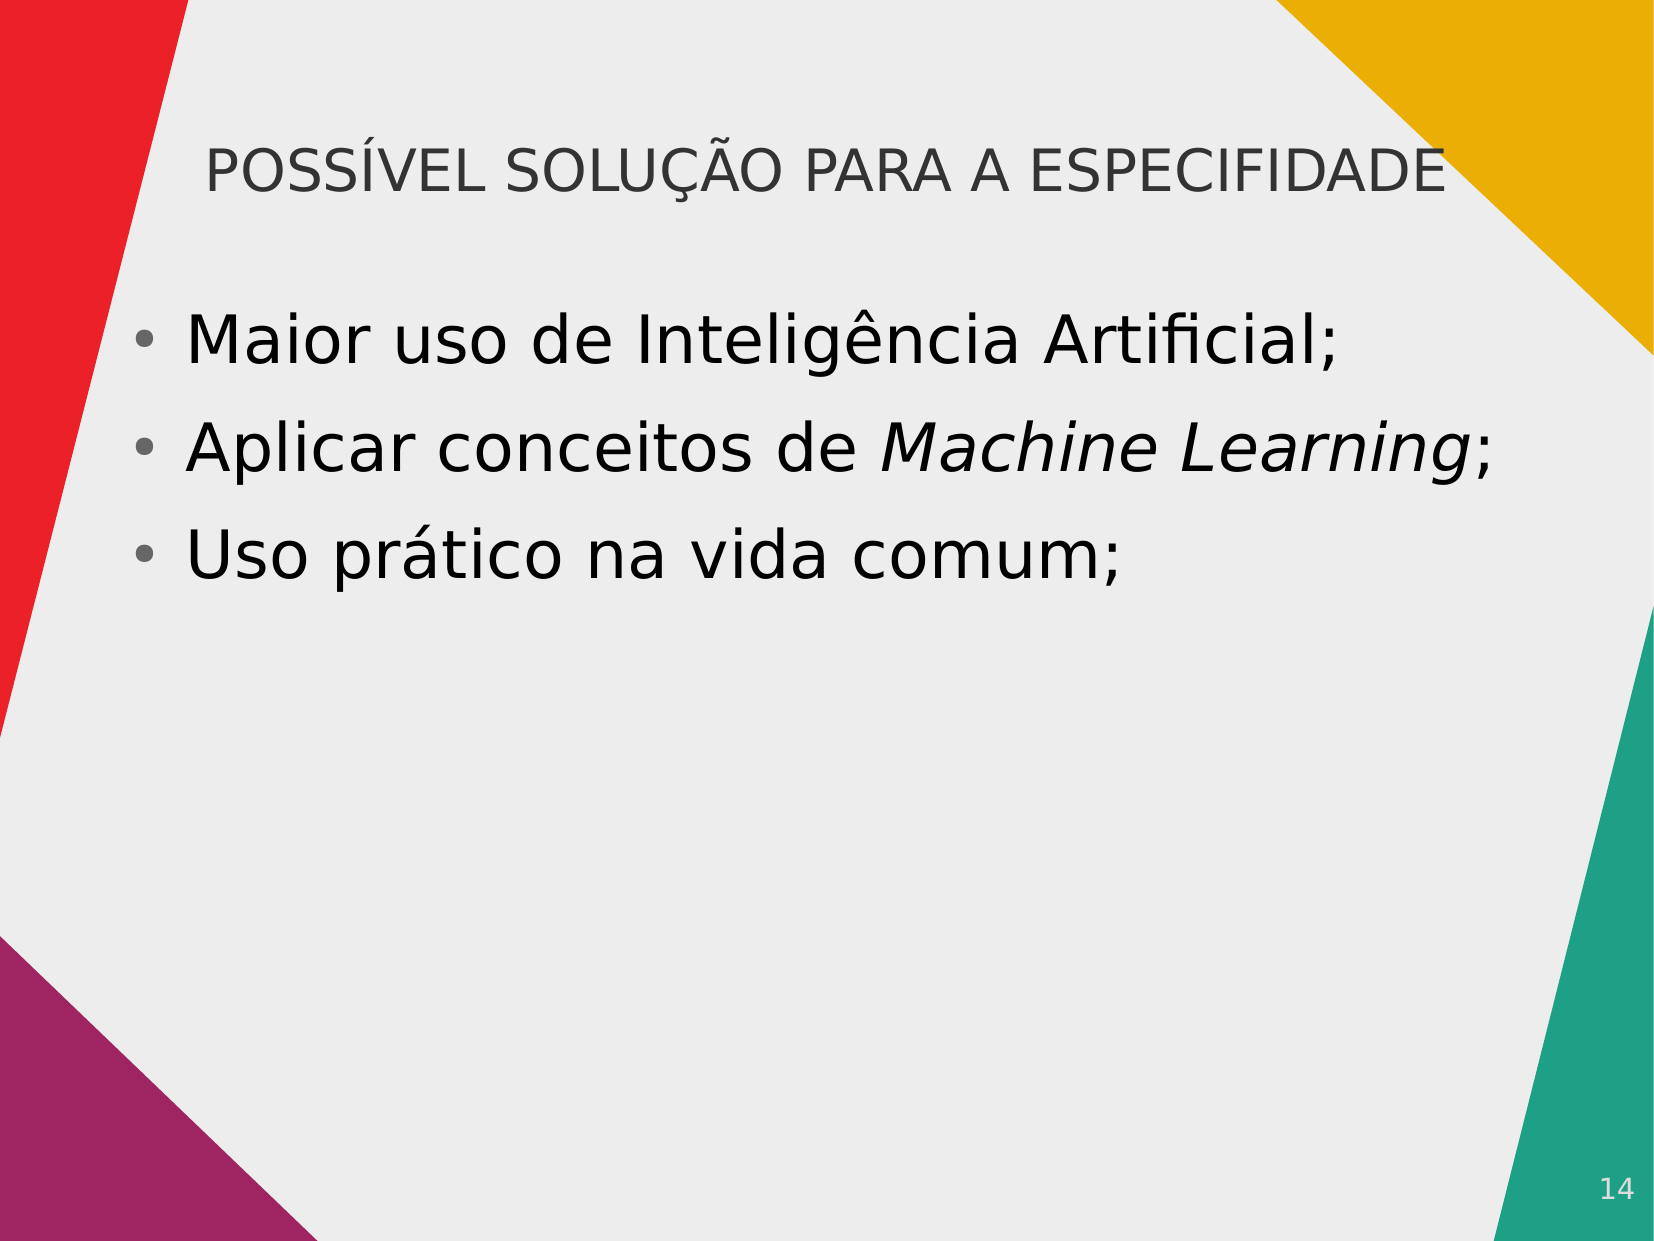

# POSSÍVEL SOLUÇÃO PARA A ESPECIFIDADE
Maior uso de Inteligência Artificial;
Aplicar conceitos de Machine Learning;
Uso prático na vida comum;
14